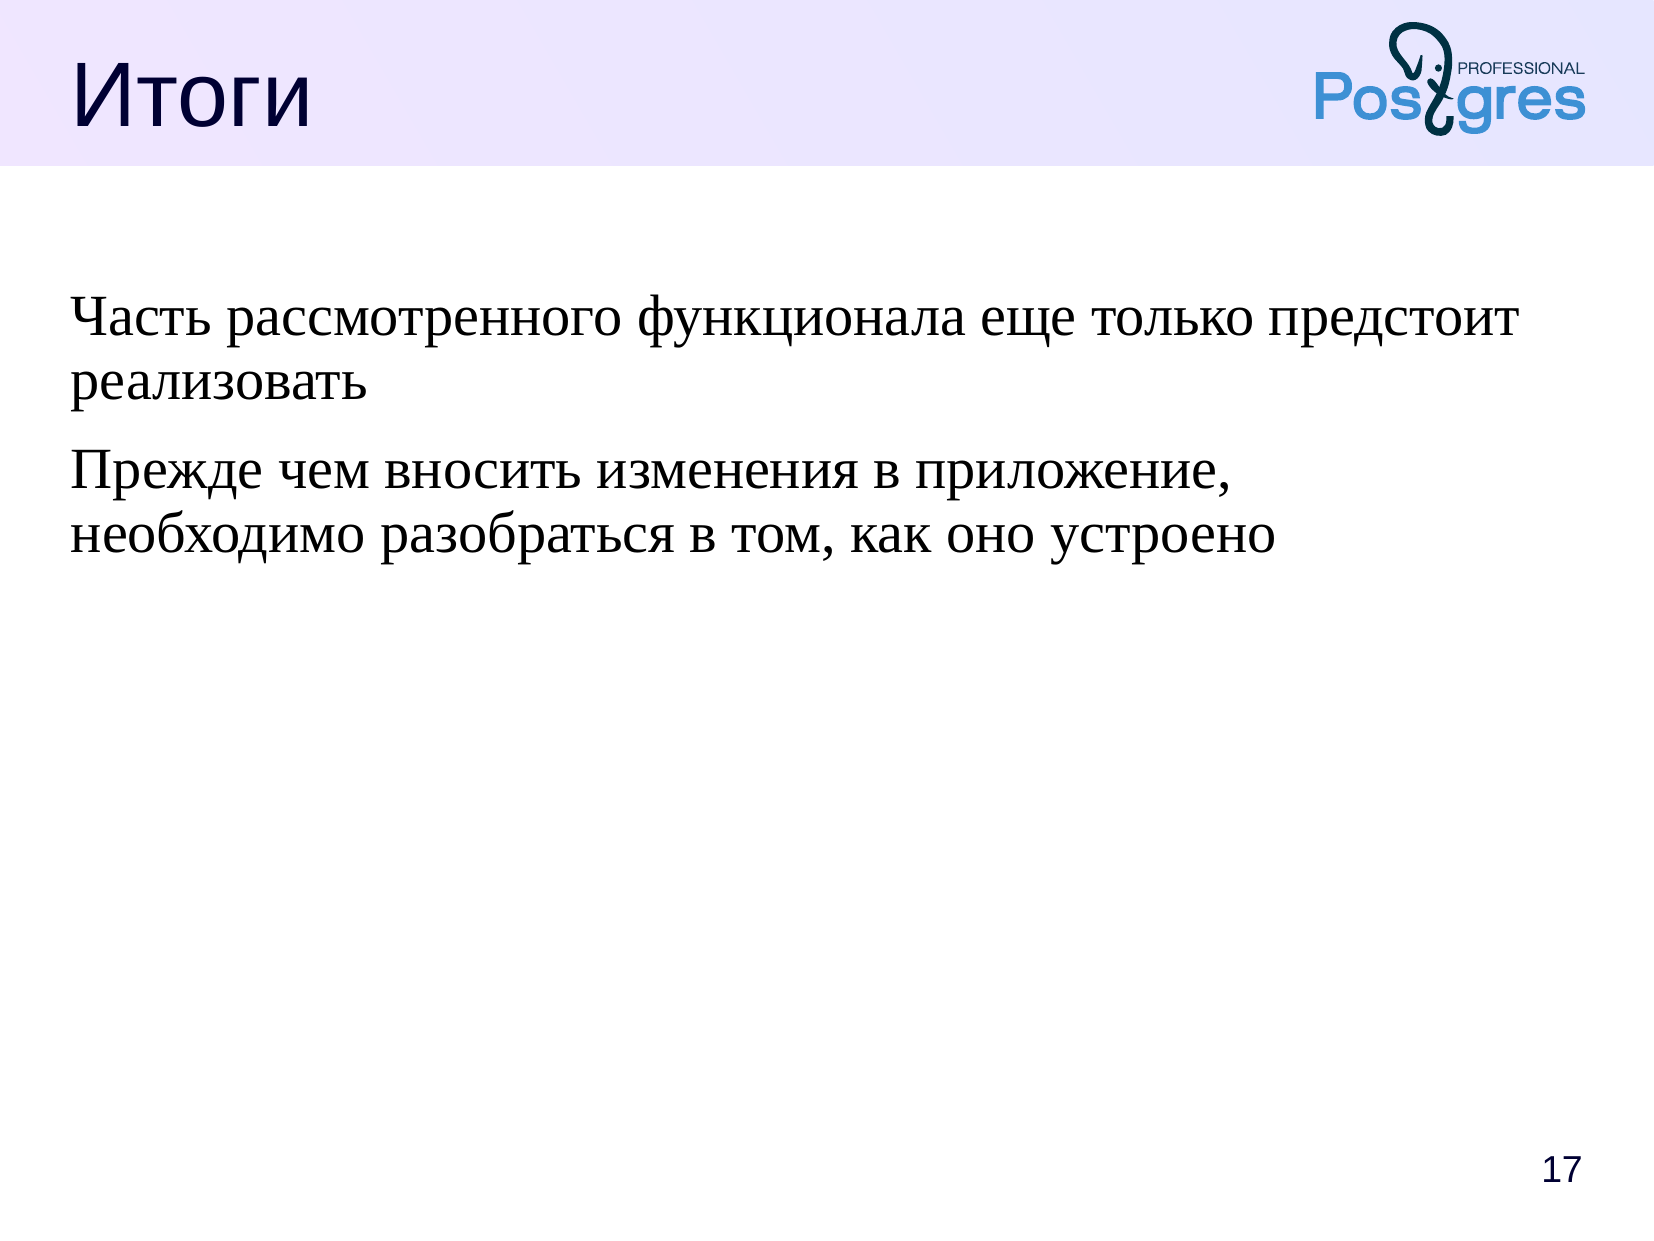

# Итоги
Часть рассмотренного функционала еще только предстоит реализовать
Прежде чем вносить изменения в приложение,
необходимо разобраться в том, как оно устроено